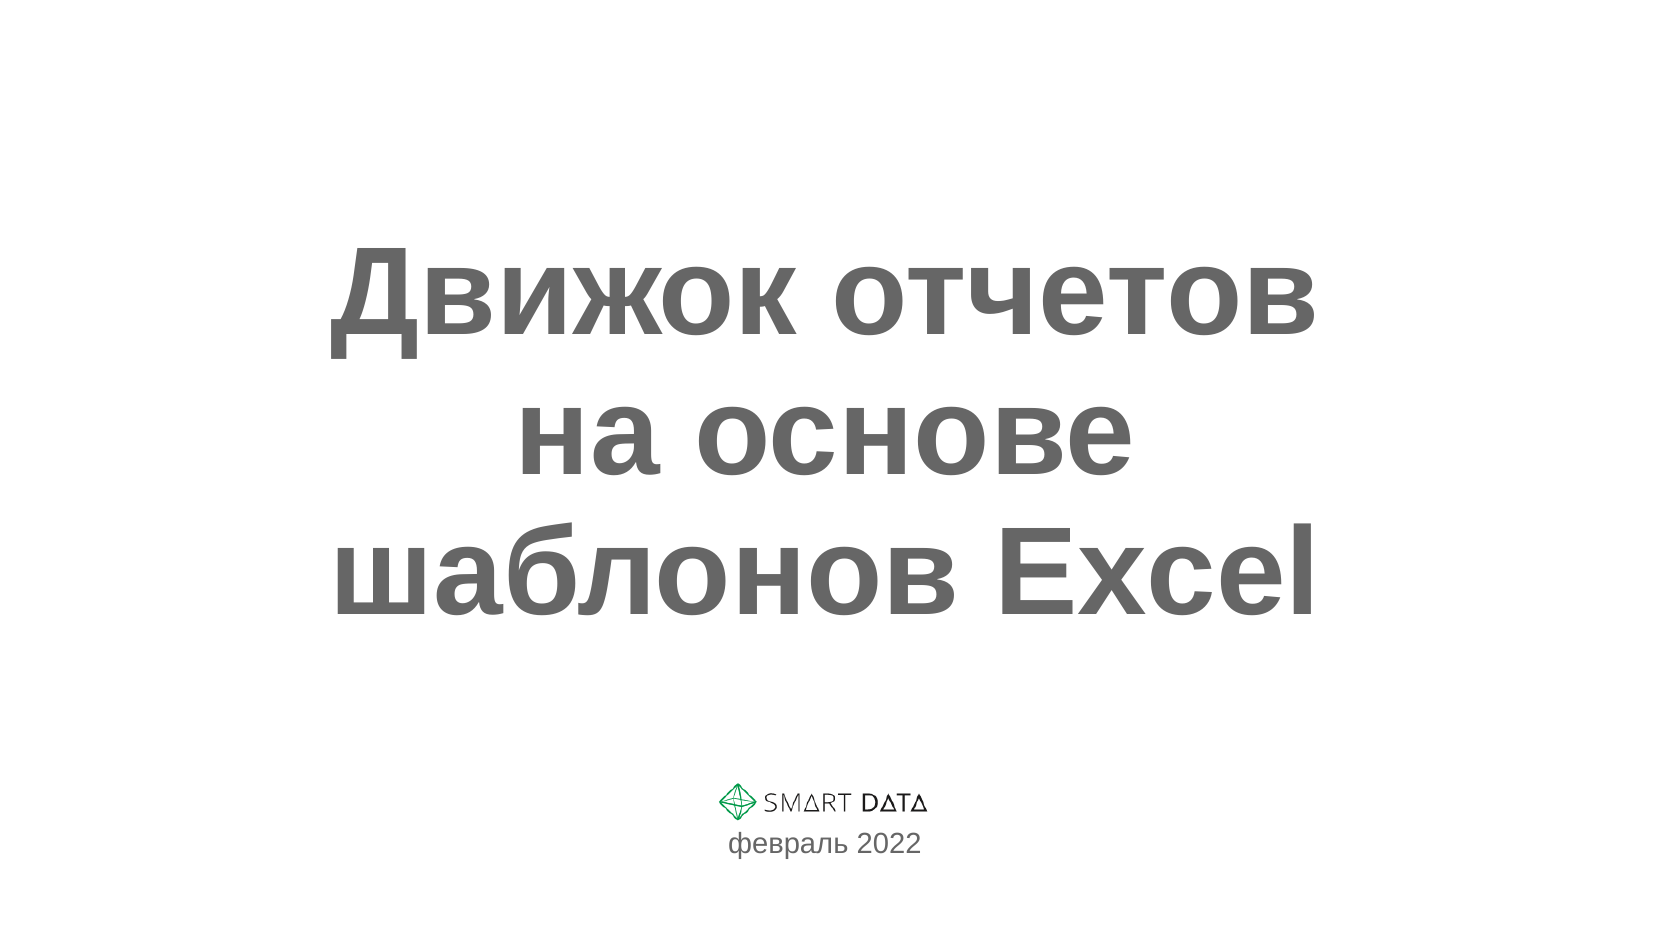

Движок отчетов
на основе
шаблонов Excel
февраль 2022